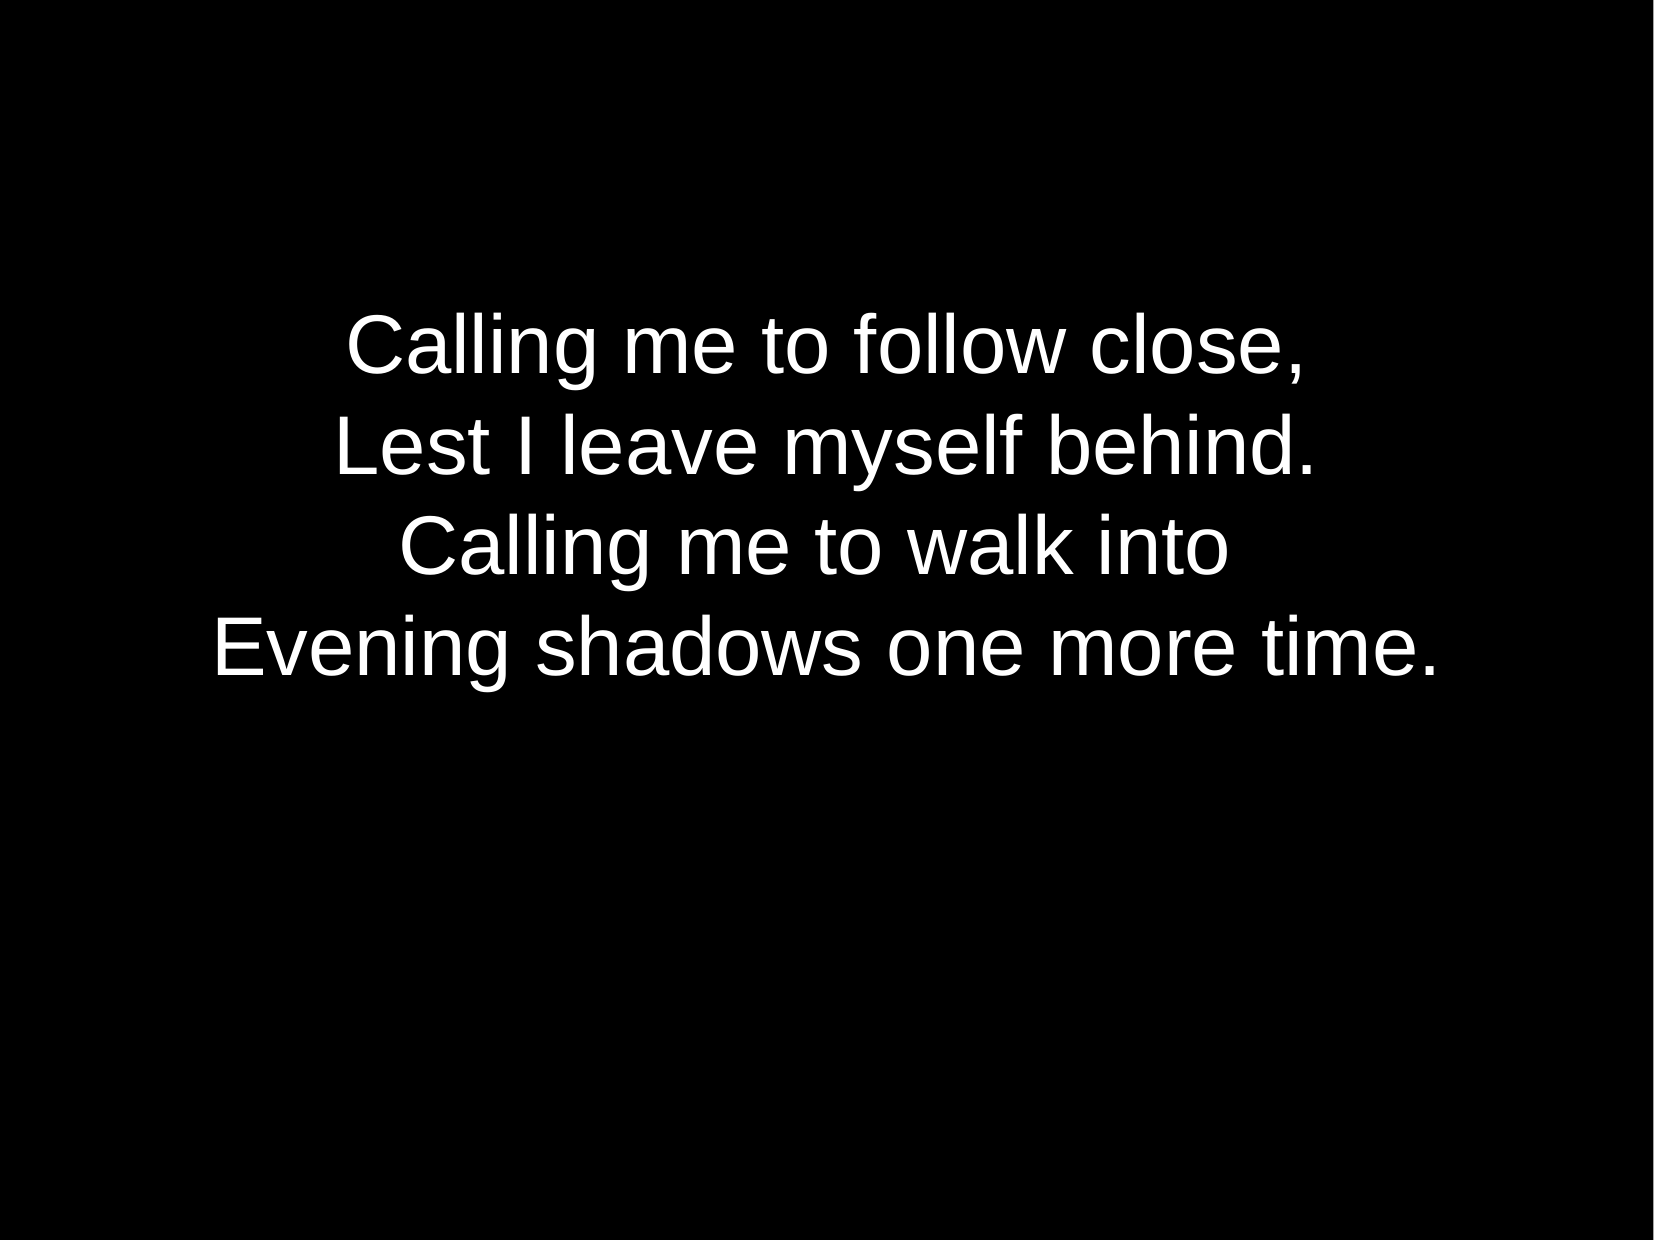

#
Calling me to follow close,
Lest I leave myself behind.
Calling me to walk into
Evening shadows one more time.